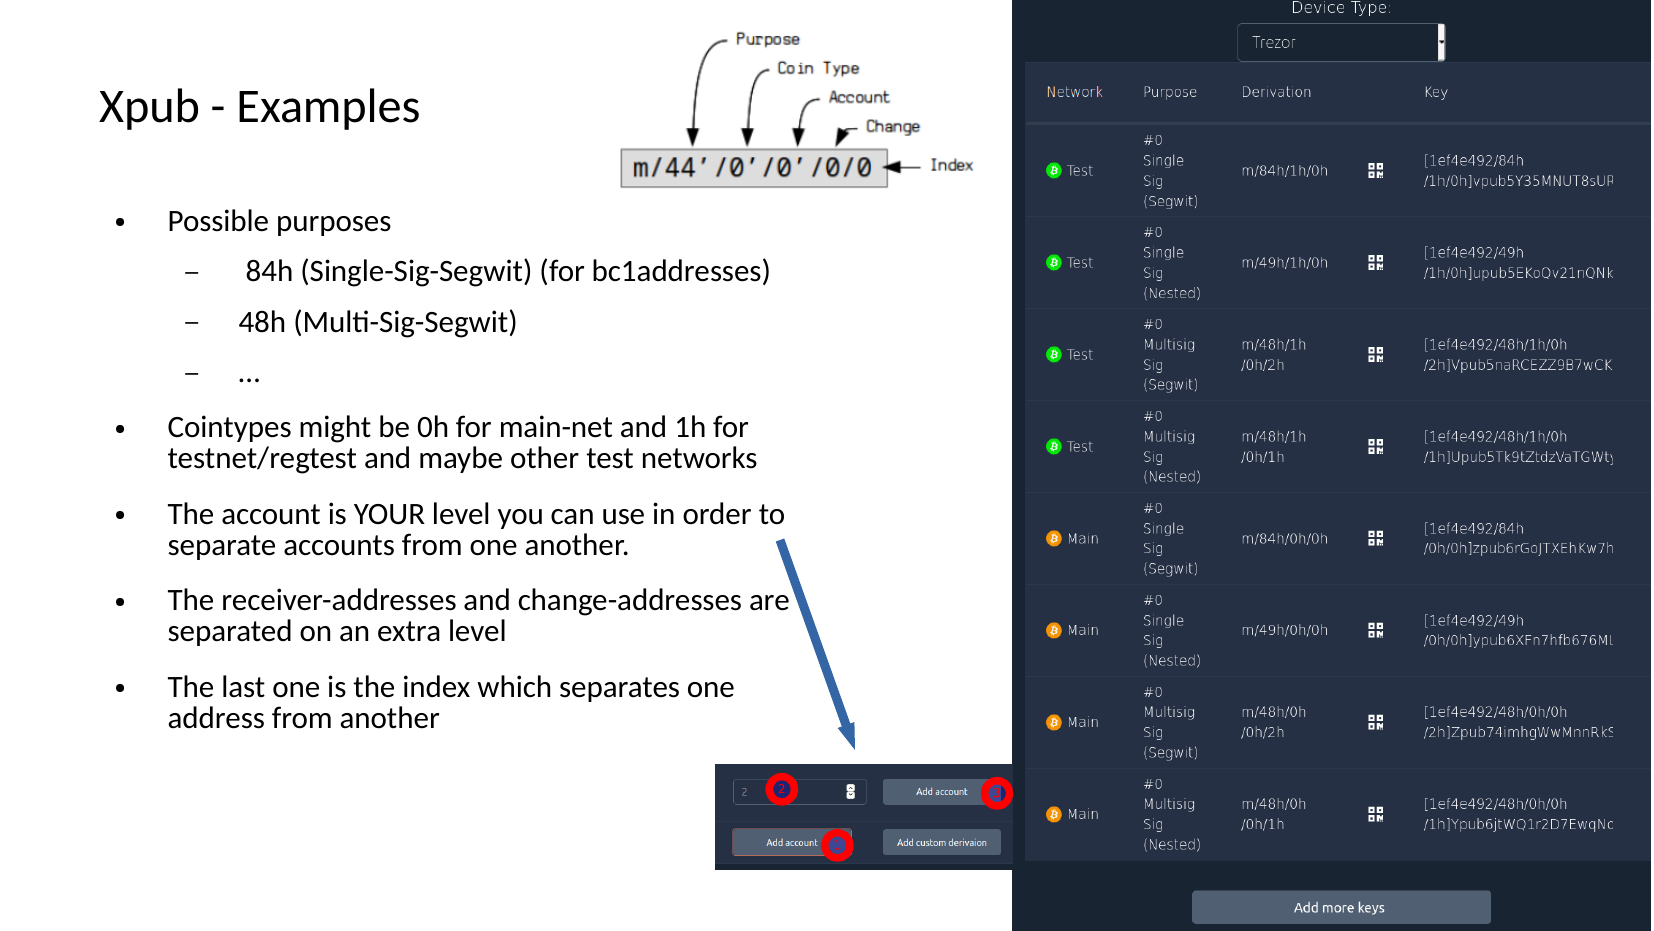

# Xpub - Examples
Possible purposes
 84h (Single-Sig-Segwit) (for bc1addresses)
48h (Multi-Sig-Segwit)
…
Cointypes might be 0h for main-net and 1h for testnet/regtest and maybe other test networks
The account is YOUR level you can use in order to separate accounts from one another.
The receiver-addresses and change-addresses are separated on an extra level
The last one is the index which separates one address from another